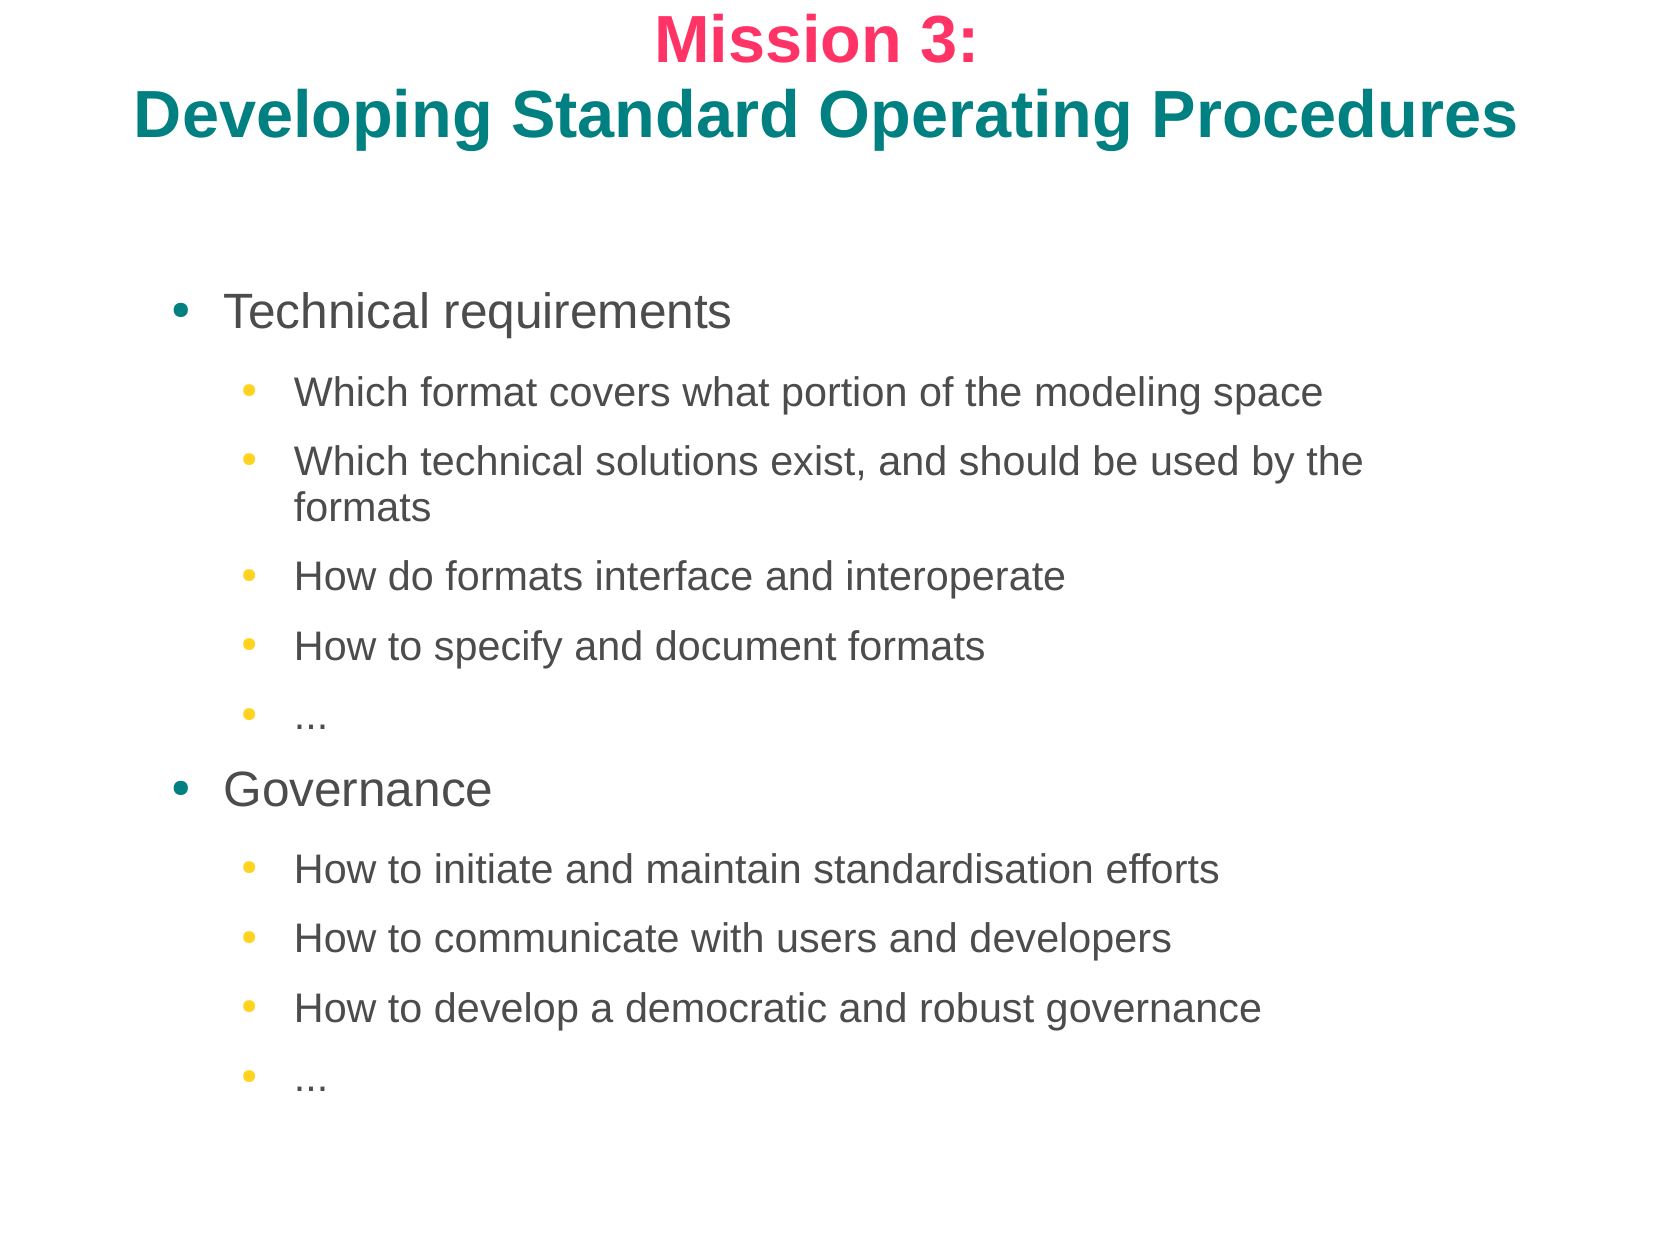

# Mission 3: Developing Standard Operating Procedures
Technical requirements
Which format covers what portion of the modeling space
Which technical solutions exist, and should be used by the formats
How do formats interface and interoperate
How to specify and document formats
...
Governance
How to initiate and maintain standardisation efforts
How to communicate with users and developers
How to develop a democratic and robust governance
...